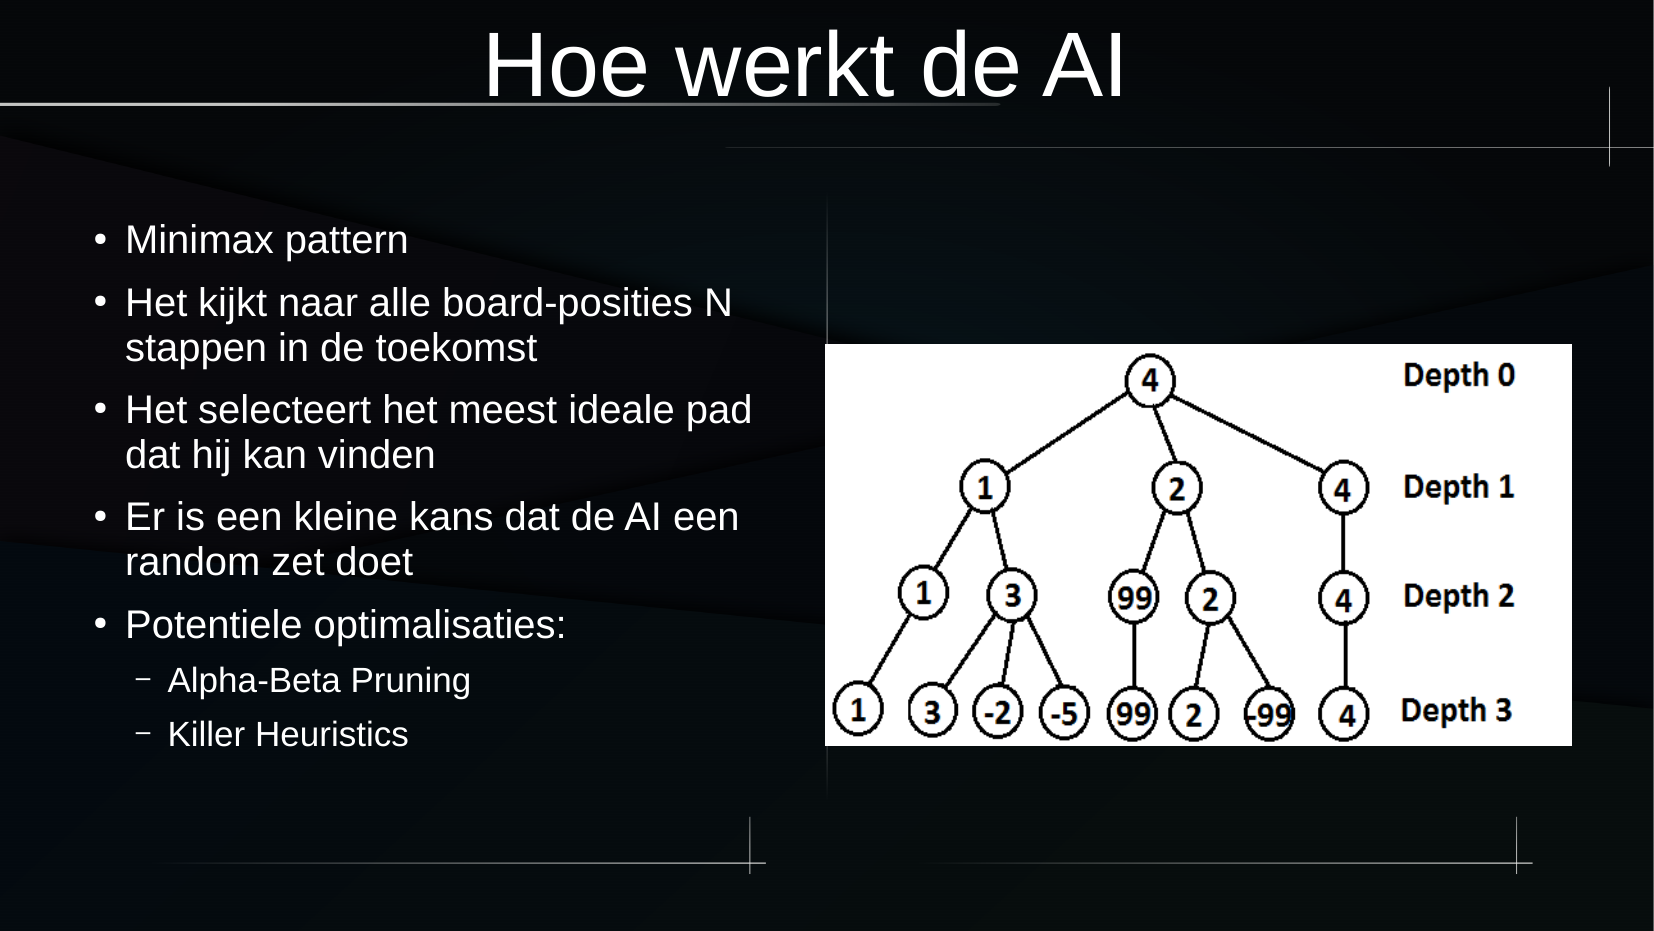

# Hoe werkt de AI
Minimax pattern
Het kijkt naar alle board-posities N stappen in de toekomst
Het selecteert het meest ideale pad dat hij kan vinden
Er is een kleine kans dat de AI een random zet doet
Potentiele optimalisaties:
Alpha-Beta Pruning
Killer Heuristics